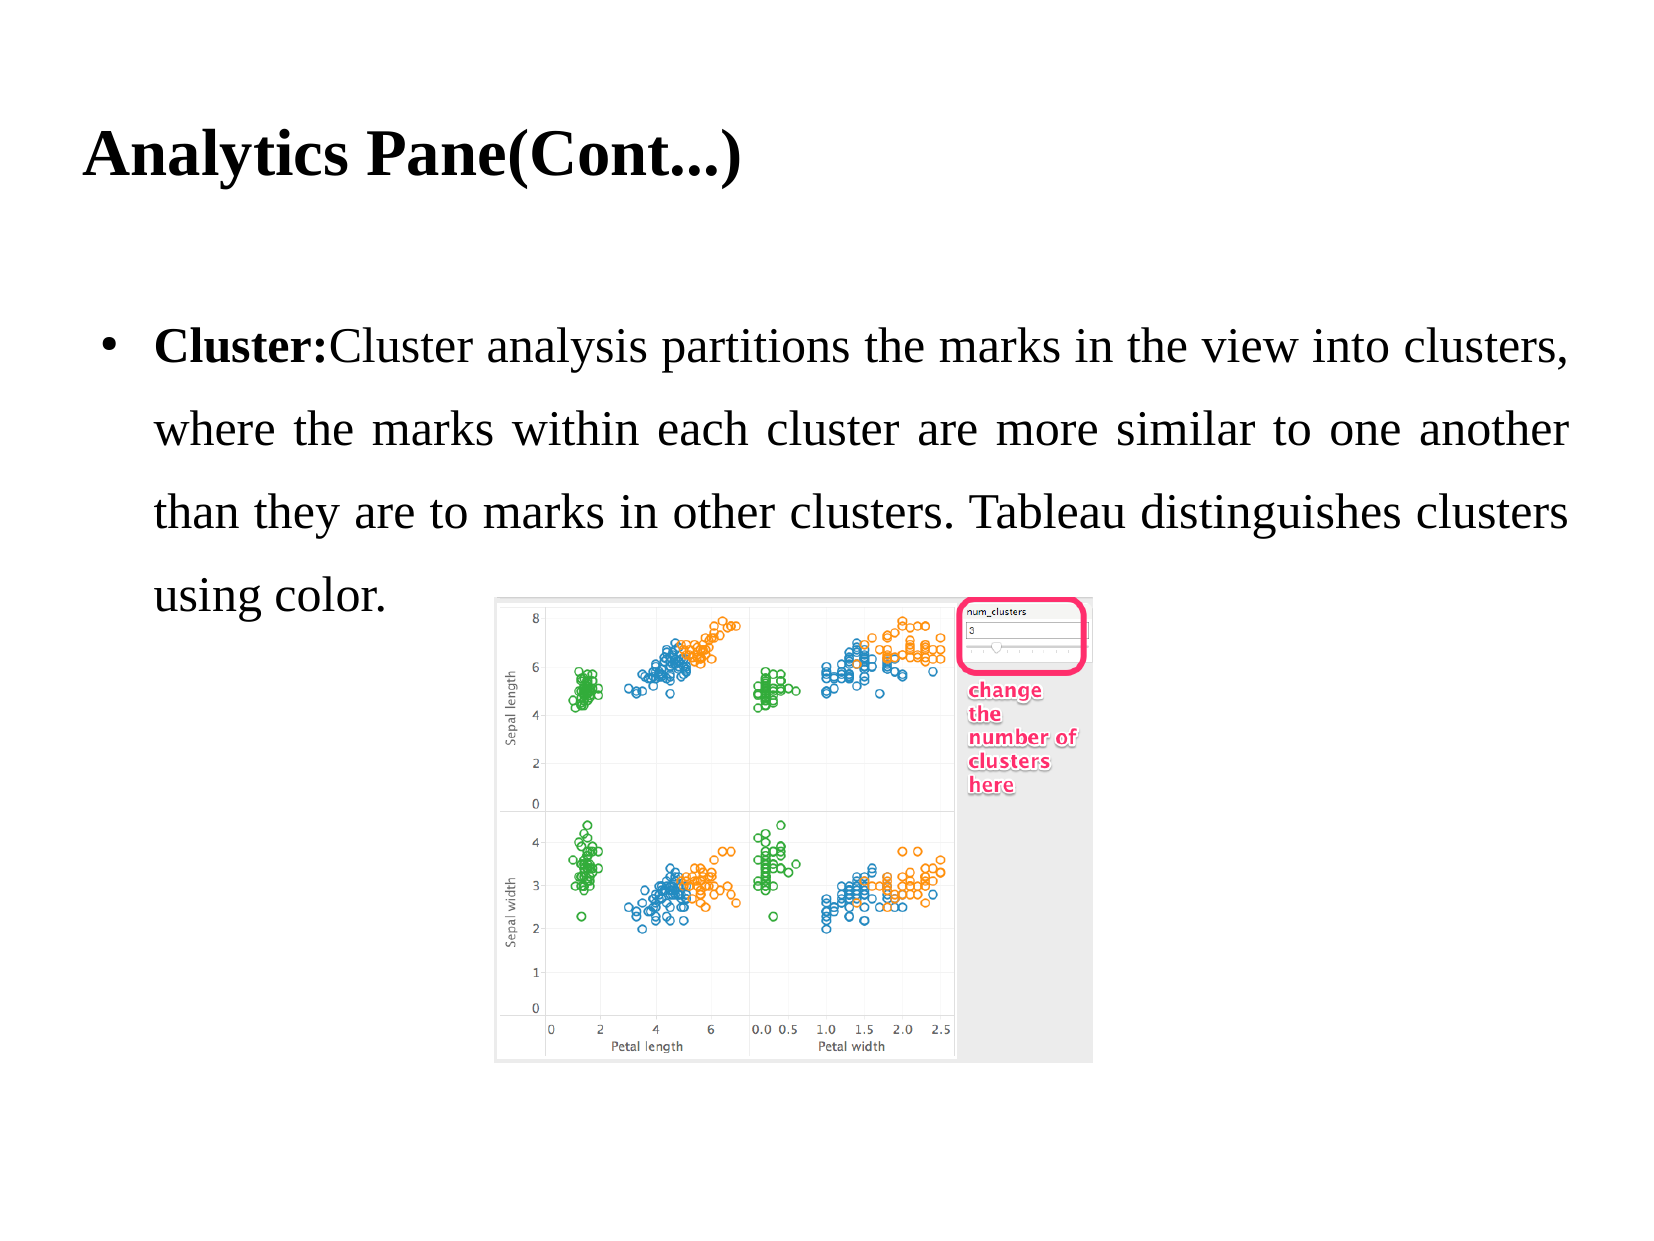

# Analytics Pane(Cont...)
Cluster:Cluster analysis partitions the marks in the view into clusters, where the marks within each cluster are more similar to one another than they are to marks in other clusters. Tableau distinguishes clusters using color.